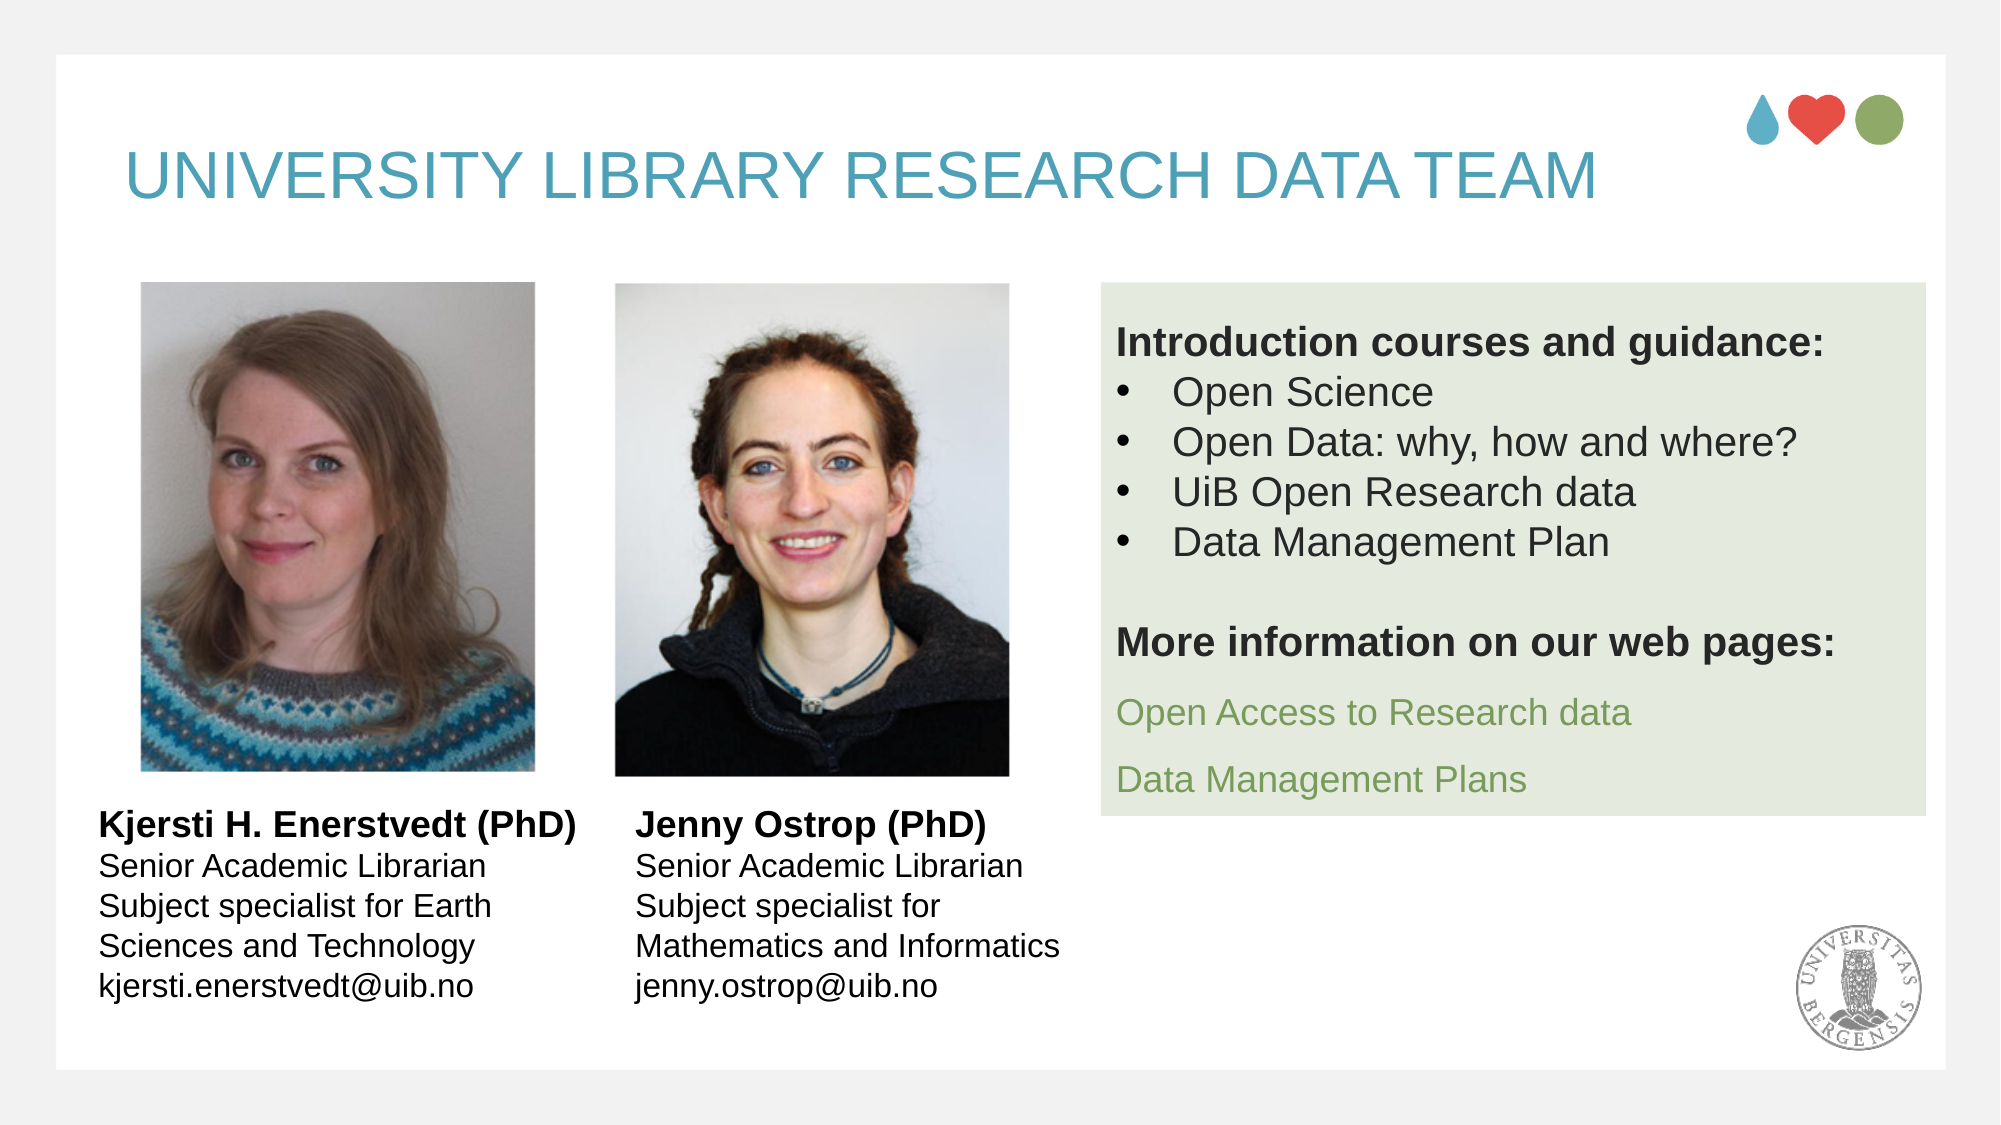

UNIVERSITY LIBRARY RESEARCH DATA TEAM
Introduction courses and guidance:
Open Science
Open Data: why, how and where?
UiB Open Research data
Data Management Plan
More information on our web pages:
Open Access to Research data
Data Management Plans
Kjersti H. Enerstvedt (PhD)
Senior Academic Librarian
Subject specialist for Earth Sciences and Technology
kjersti.enerstvedt@uib.no
Jenny Ostrop (PhD)
Senior Academic Librarian
Subject specialist for Mathematics and Informatics
jenny.ostrop@uib.no